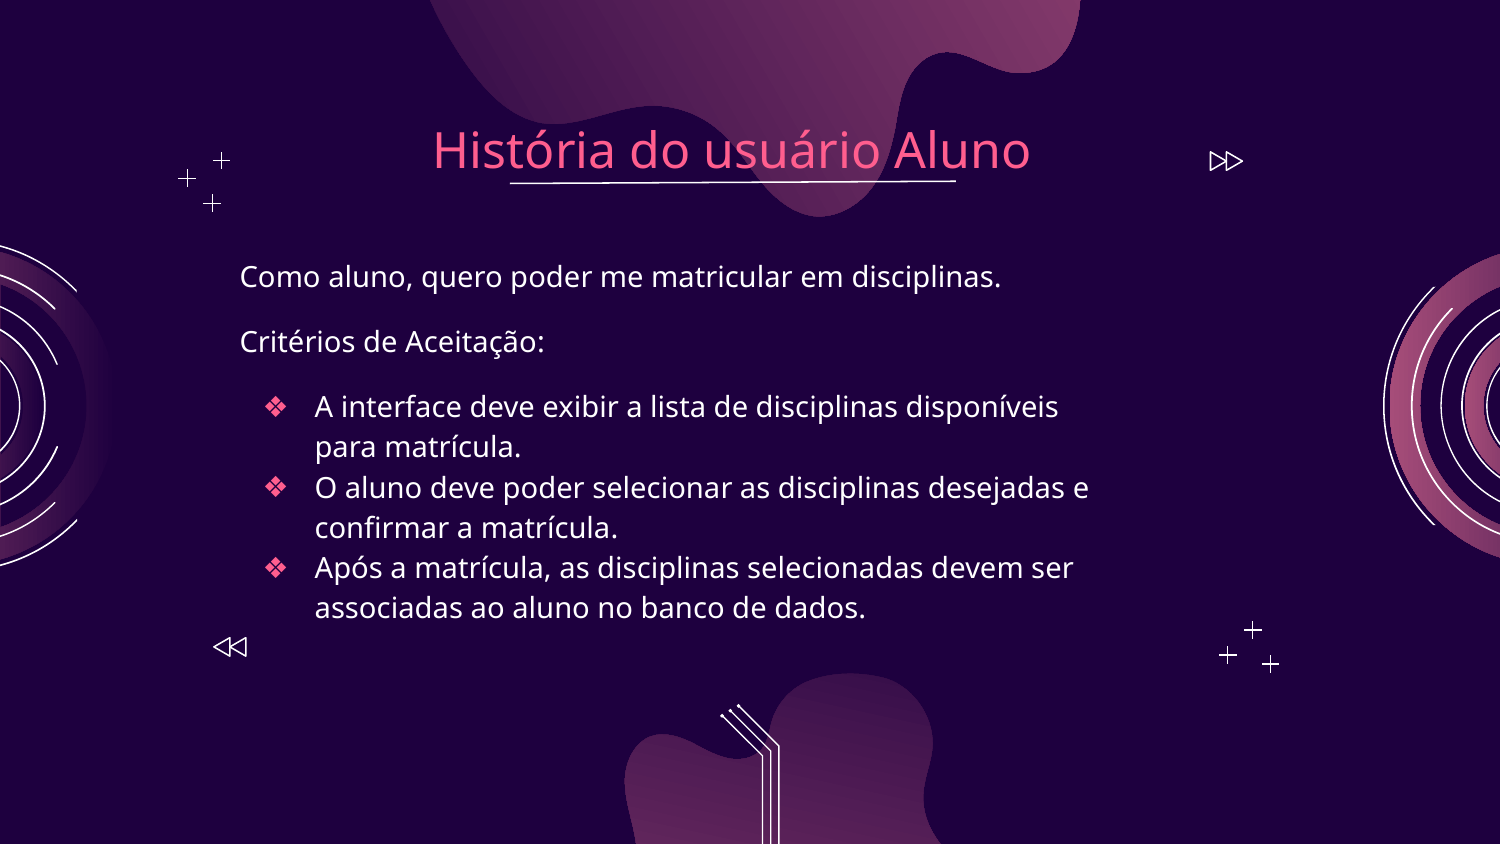

# História do usuário Aluno
Como aluno, quero poder me matricular em disciplinas.
Critérios de Aceitação:
A interface deve exibir a lista de disciplinas disponíveis para matrícula.
O aluno deve poder selecionar as disciplinas desejadas e confirmar a matrícula.
Após a matrícula, as disciplinas selecionadas devem ser associadas ao aluno no banco de dados.